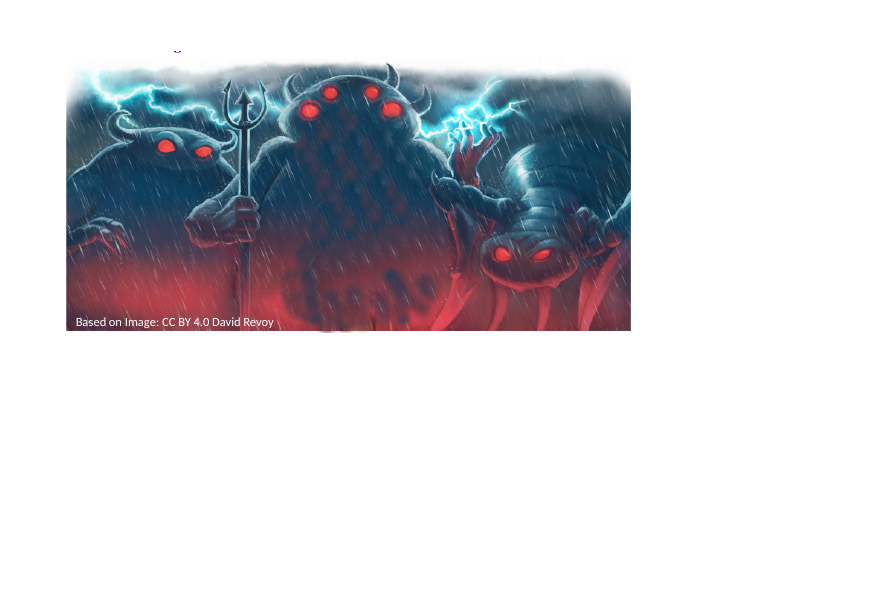

#
Based on Image: CC BY 4.0 David Revoy
Based on Image under CC BY 4.0 by David Revoy